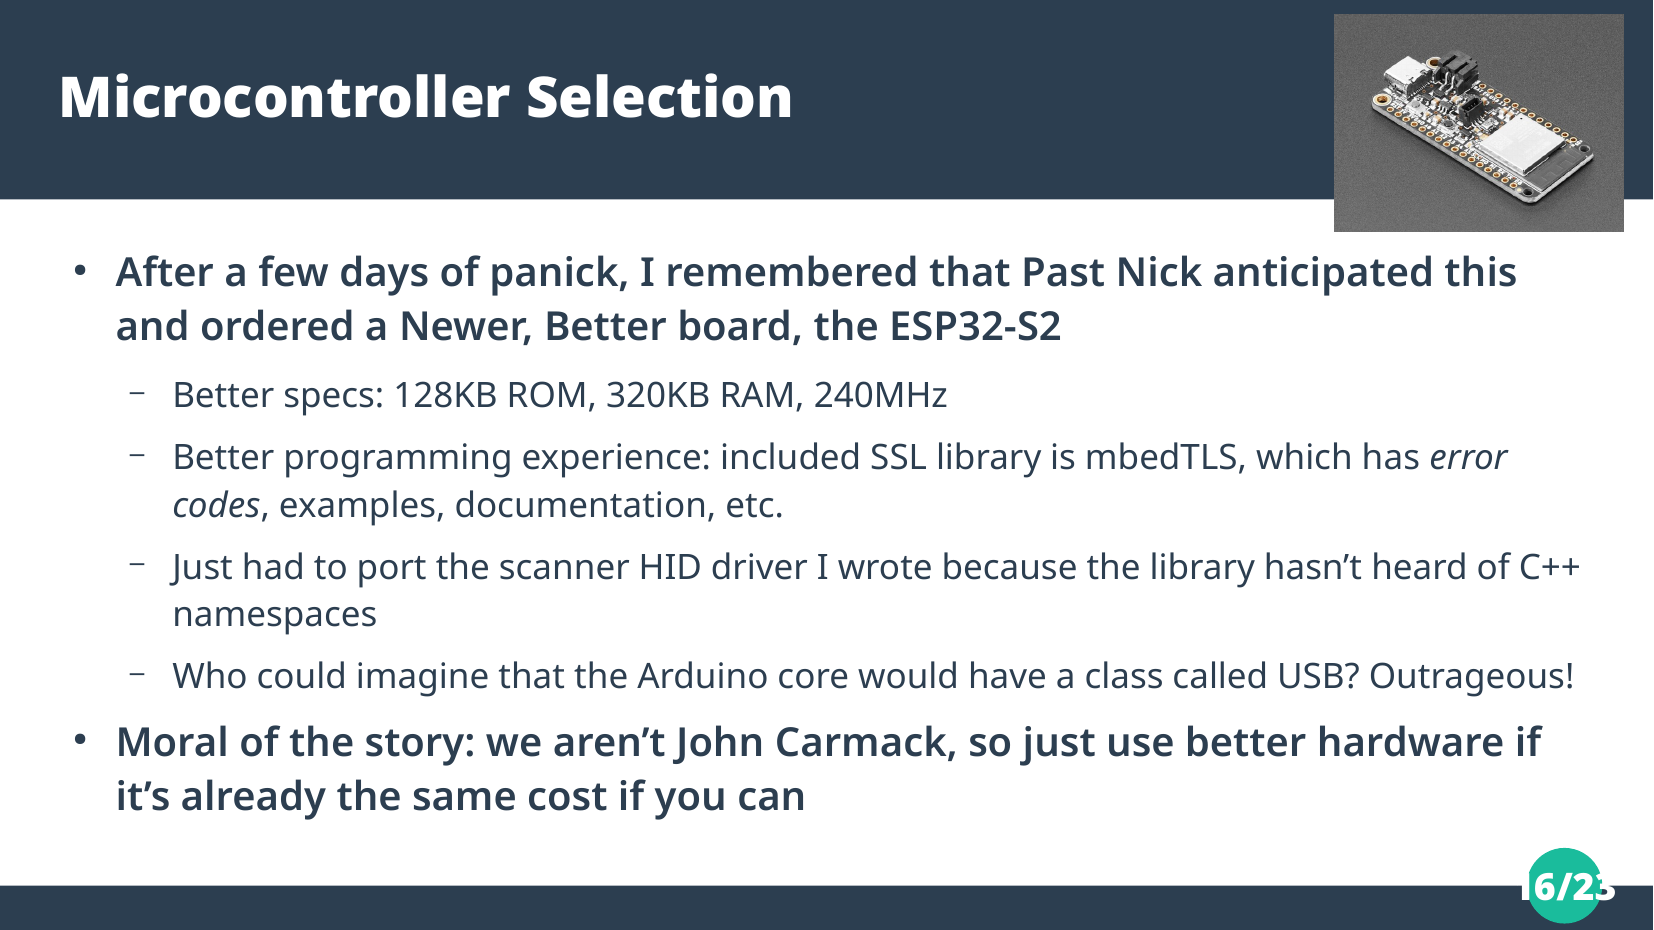

# Microcontroller Selection
After a few days of panick, I remembered that Past Nick anticipated this and ordered a Newer, Better board, the ESP32-S2
Better specs: 128KB ROM, 320KB RAM, 240MHz
Better programming experience: included SSL library is mbedTLS, which has error codes, examples, documentation, etc.
Just had to port the scanner HID driver I wrote because the library hasn’t heard of C++ namespaces
Who could imagine that the Arduino core would have a class called USB? Outrageous!
Moral of the story: we aren’t John Carmack, so just use better hardware if it’s already the same cost if you can